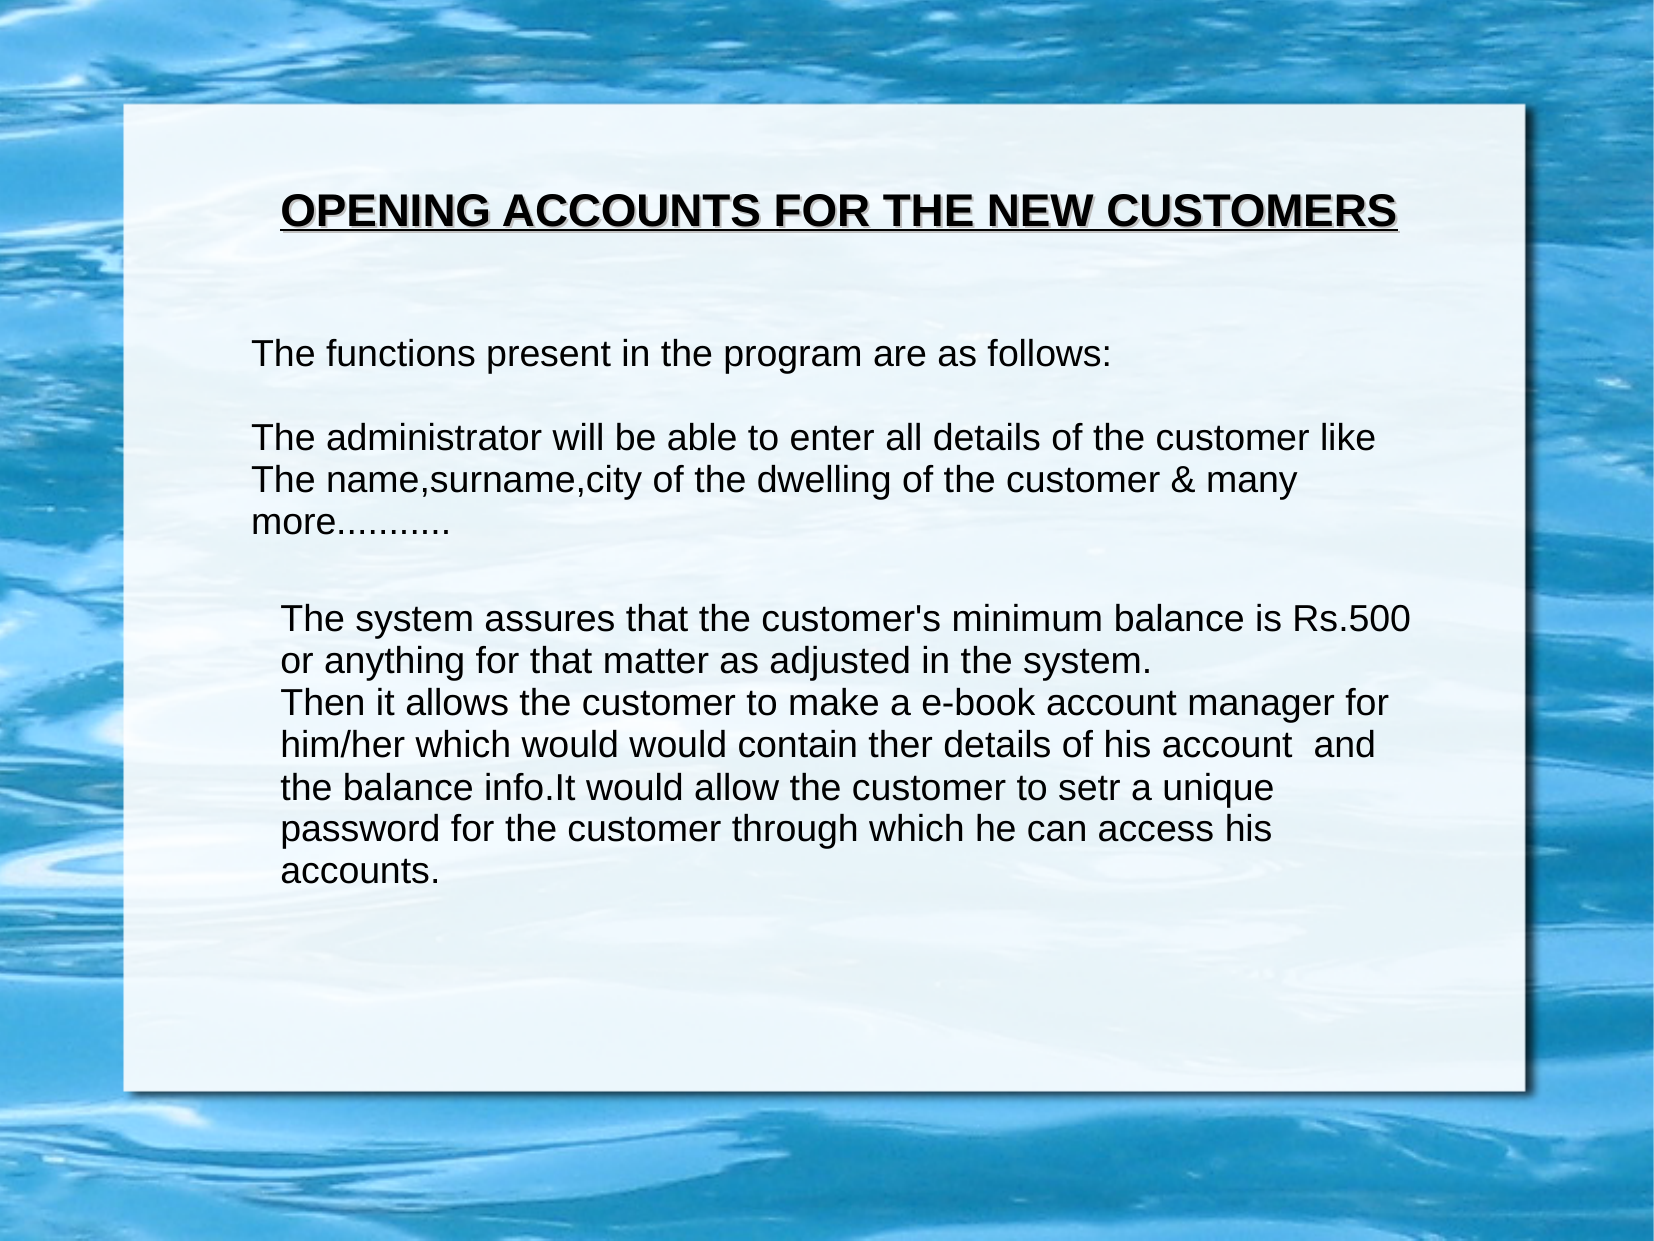

OPENING ACCOUNTS FOR THE NEW CUSTOMERS
The functions present in the program are as follows:
The administrator will be able to enter all details of the customer like
The name,surname,city of the dwelling of the customer & many more...........
The system assures that the customer's minimum balance is Rs.500 or anything for that matter as adjusted in the system.
Then it allows the customer to make a e-book account manager for him/her which would would contain ther details of his account and the balance info.It would allow the customer to setr a unique password for the customer through which he can access his accounts.